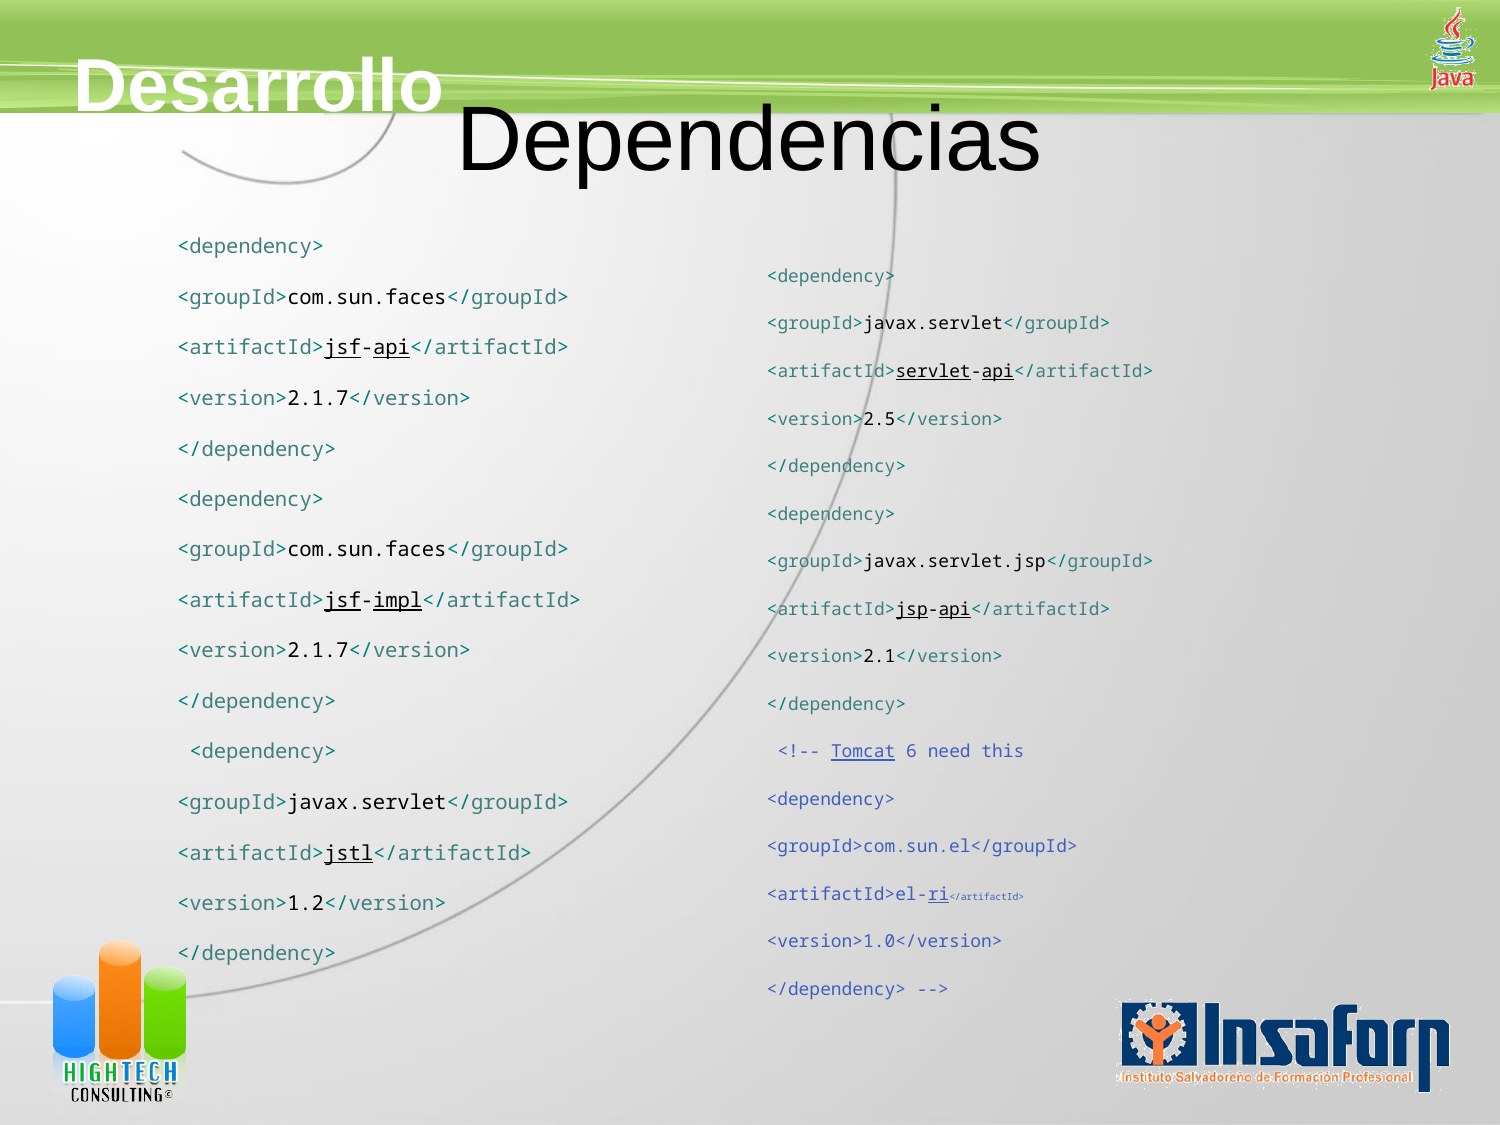

Desarrollo
# Dependencias
<dependency>
<groupId>com.sun.faces</groupId>
<artifactId>jsf-api</artifactId>
<version>2.1.7</version>
</dependency>
<dependency>
<groupId>com.sun.faces</groupId>
<artifactId>jsf-impl</artifactId>
<version>2.1.7</version>
</dependency>
 <dependency>
<groupId>javax.servlet</groupId>
<artifactId>jstl</artifactId>
<version>1.2</version>
</dependency>
<dependency>
<groupId>javax.servlet</groupId>
<artifactId>servlet-api</artifactId>
<version>2.5</version>
</dependency>
<dependency>
<groupId>javax.servlet.jsp</groupId>
<artifactId>jsp-api</artifactId>
<version>2.1</version>
</dependency>
 <!-- Tomcat 6 need this
<dependency>
<groupId>com.sun.el</groupId>
<artifactId>el-ri</artifactId>
<version>1.0</version>
</dependency> -->